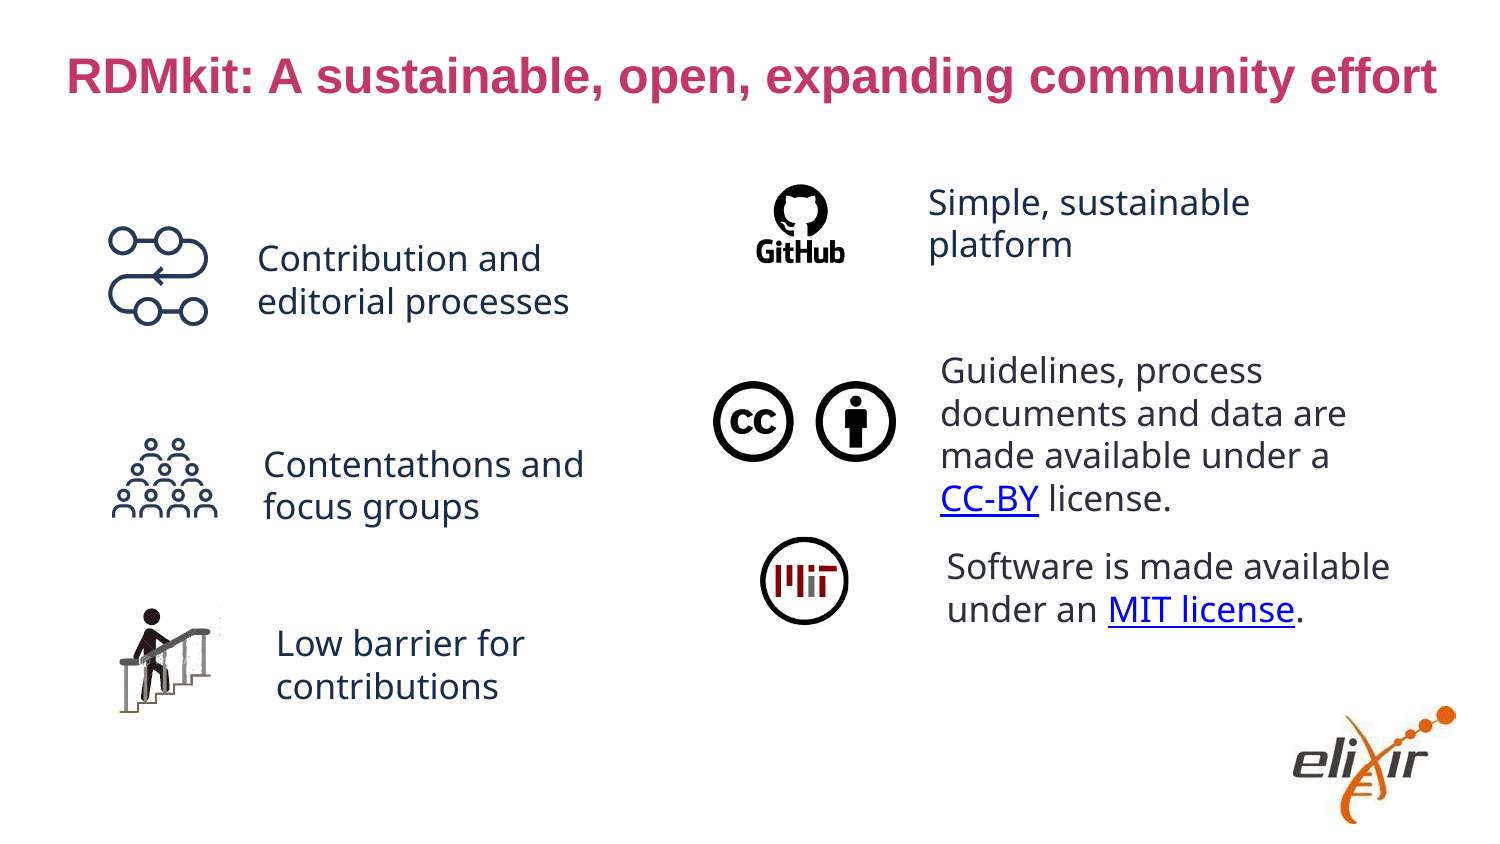

# RDMkit: A sustainable, open, expanding community effort
Simple, sustainable platform
Contribution and editorial processes
Guidelines, process documents and data are made available under a CC-BY license.
Contentathons and focus groups
Software is made available under an MIT license.
Low barrier for contributions